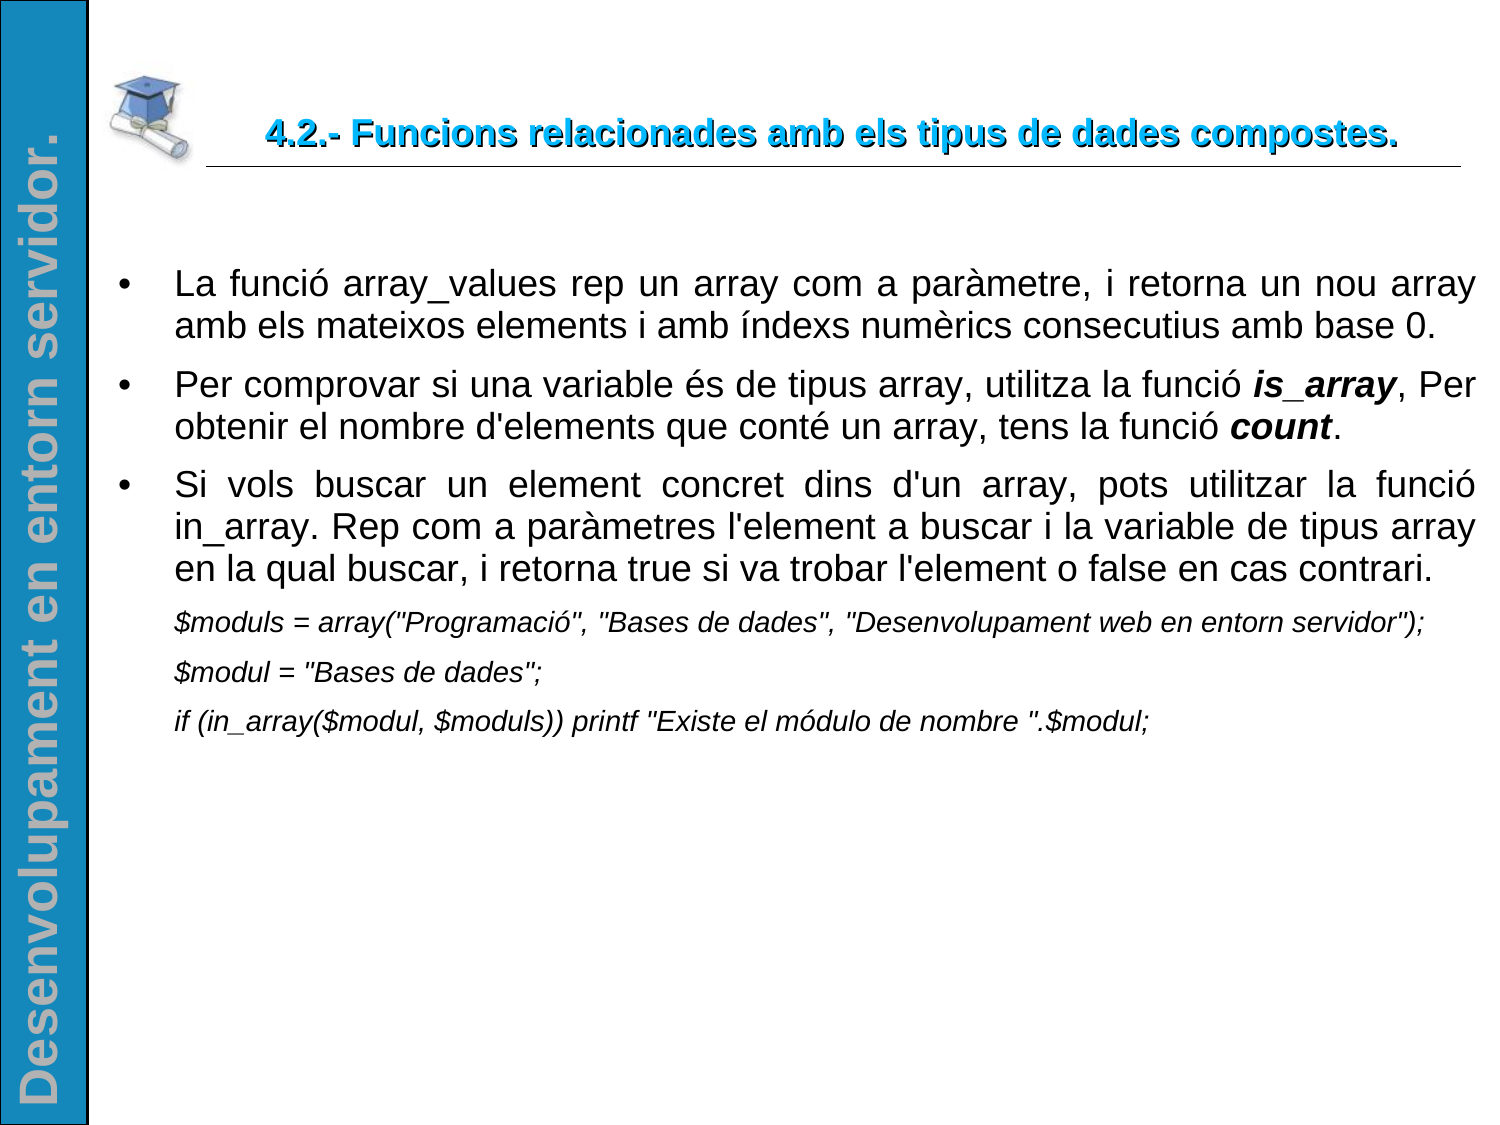

# 4.2.- Funcions relacionades amb els tipus de dades compostes.
La funció array_values rep un array com a paràmetre, i retorna un nou array amb els mateixos elements i amb índexs numèrics consecutius amb base 0.
Per comprovar si una variable és de tipus array, utilitza la funció is_array, Per obtenir el nombre d'elements que conté un array, tens la funció count.
Si vols buscar un element concret dins d'un array, pots utilitzar la funció in_array. Rep com a paràmetres l'element a buscar i la variable de tipus array en la qual buscar, i retorna true si va trobar l'element o false en cas contrari.
$moduls = array("Programació", "Bases de dades", "Desenvolupament web en entorn servidor");
$modul = "Bases de dades";
if (in_array($modul, $moduls)) printf "Existe el módulo de nombre ".$modul;